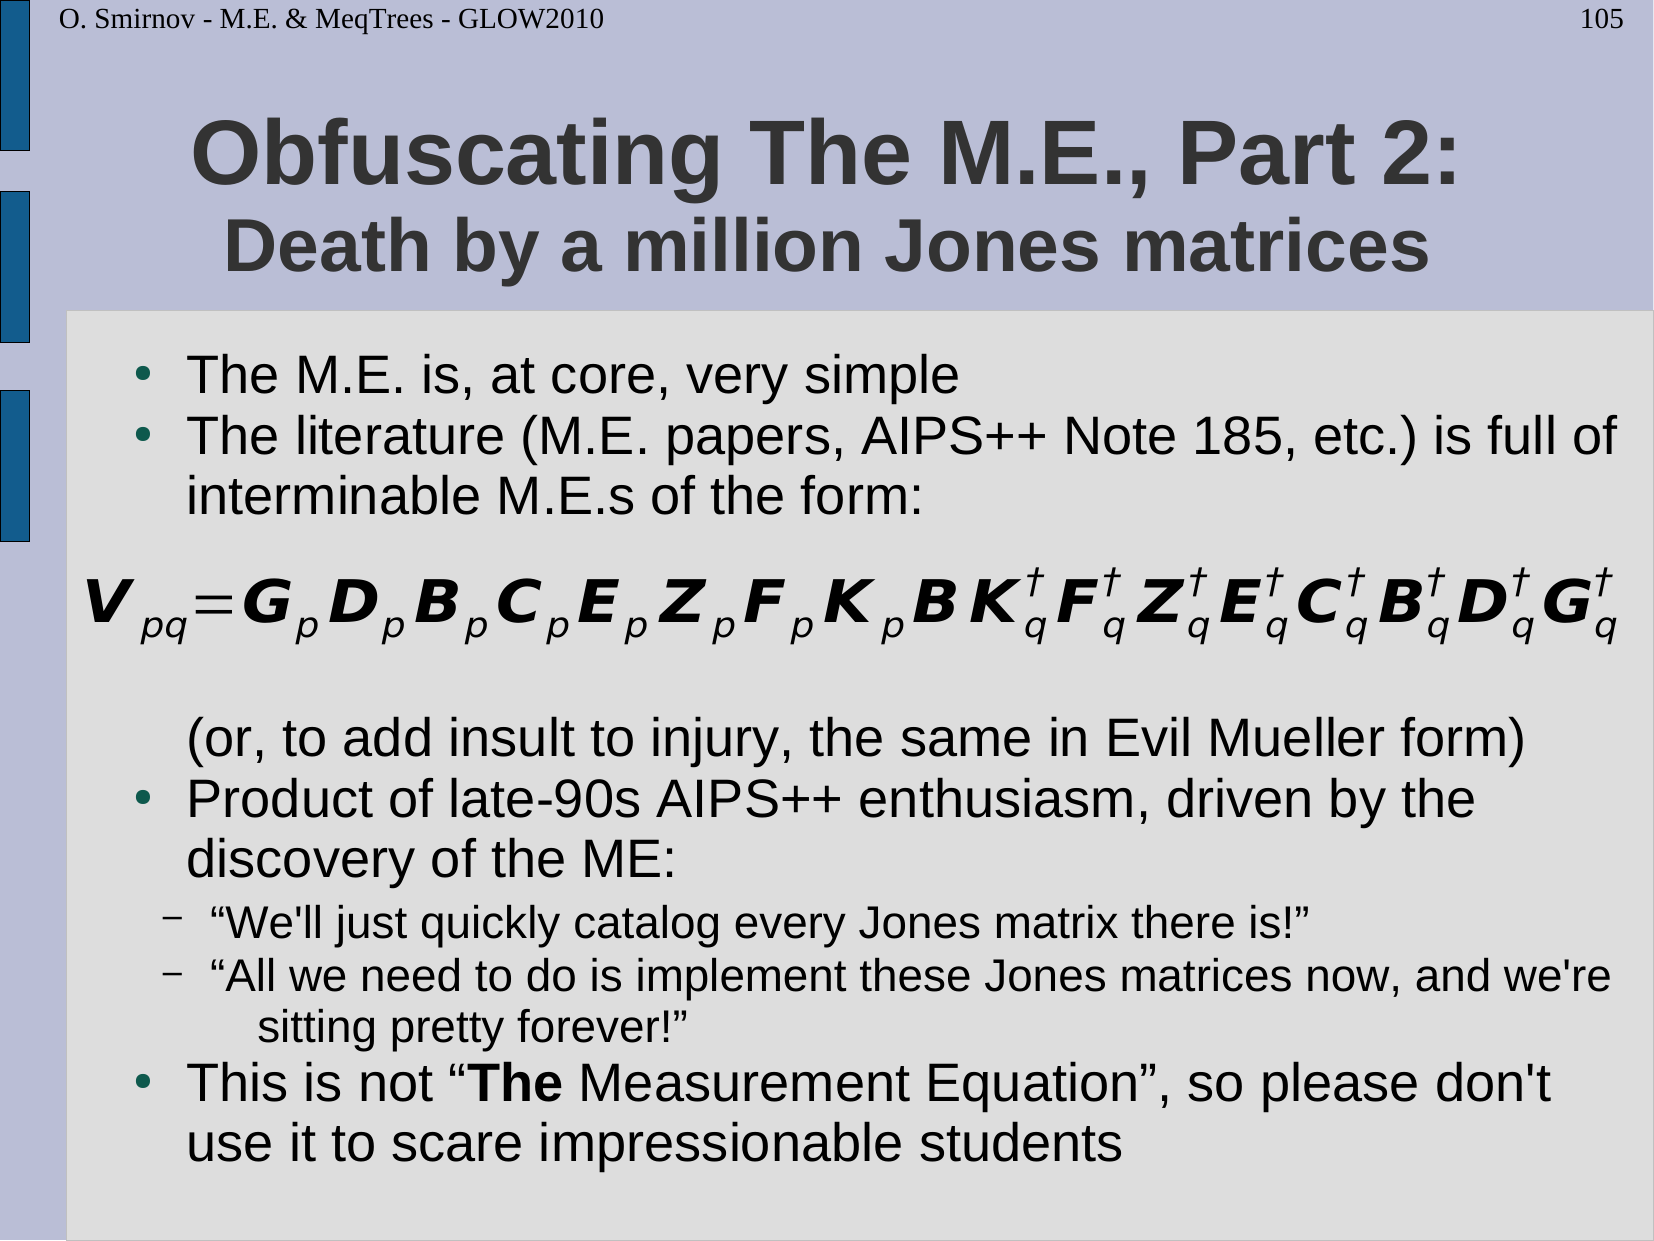

O. Smirnov - M.E. & MeqTrees - GLOW2010
105
# Obfuscating The M.E., Part 2: Death by a million Jones matrices
The M.E. is, at core, very simple
The literature (M.E. papers, AIPS++ Note 185, etc.) is full of interminable M.E.s of the form:
(or, to add insult to injury, the same in Evil Mueller form)
Product of late-90s AIPS++ enthusiasm, driven by the discovery of the ME:
“We'll just quickly catalog every Jones matrix there is!”
“All we need to do is implement these Jones matrices now, and we're sitting pretty forever!”
This is not “The Measurement Equation”, so please don't use it to scare impressionable students